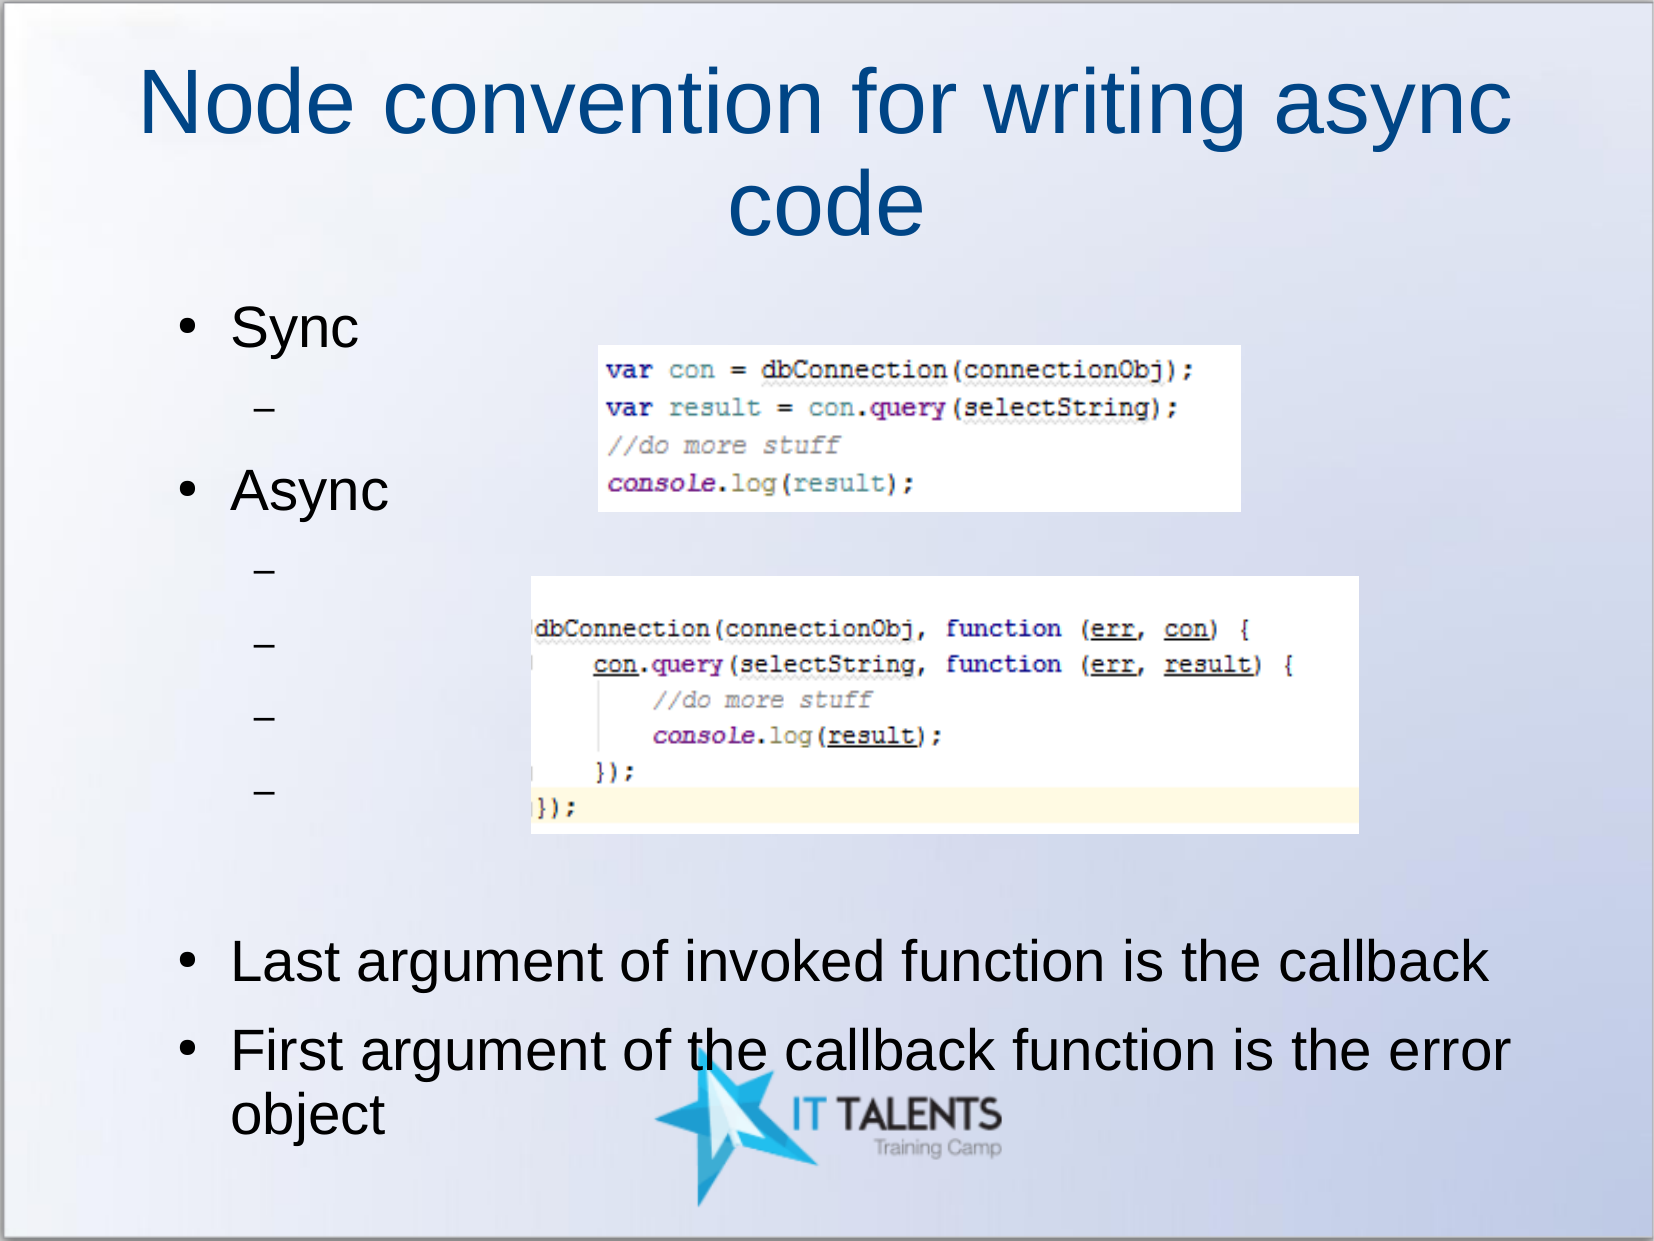

# Node convention for writing async code
Sync
Async
Last argument of invoked function is the callback
First argument of the callback function is the error object